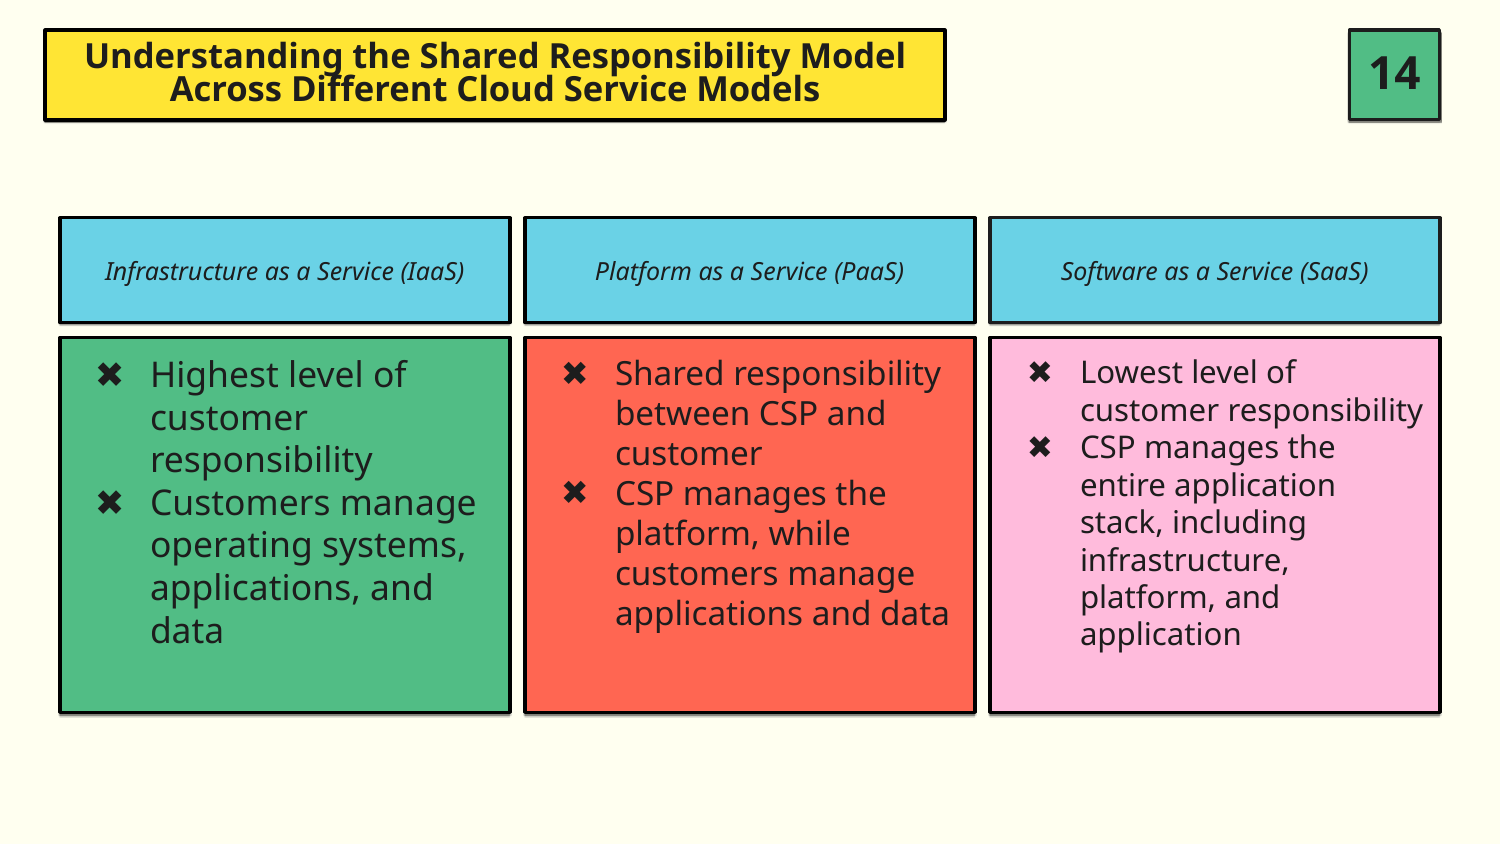

Understanding the Shared Responsibility Model
Across Different Cloud Service Models
Infrastructure as a Service (IaaS)
Platform as a Service (PaaS)
Software as a Service (SaaS)
Highest level of customer responsibility
Customers manage operating systems, applications, and data
Shared responsibility between CSP and customer
CSP manages the platform, while customers manage applications and data
# Lowest level of customer responsibility
CSP manages the entire application stack, including infrastructure, platform, and application